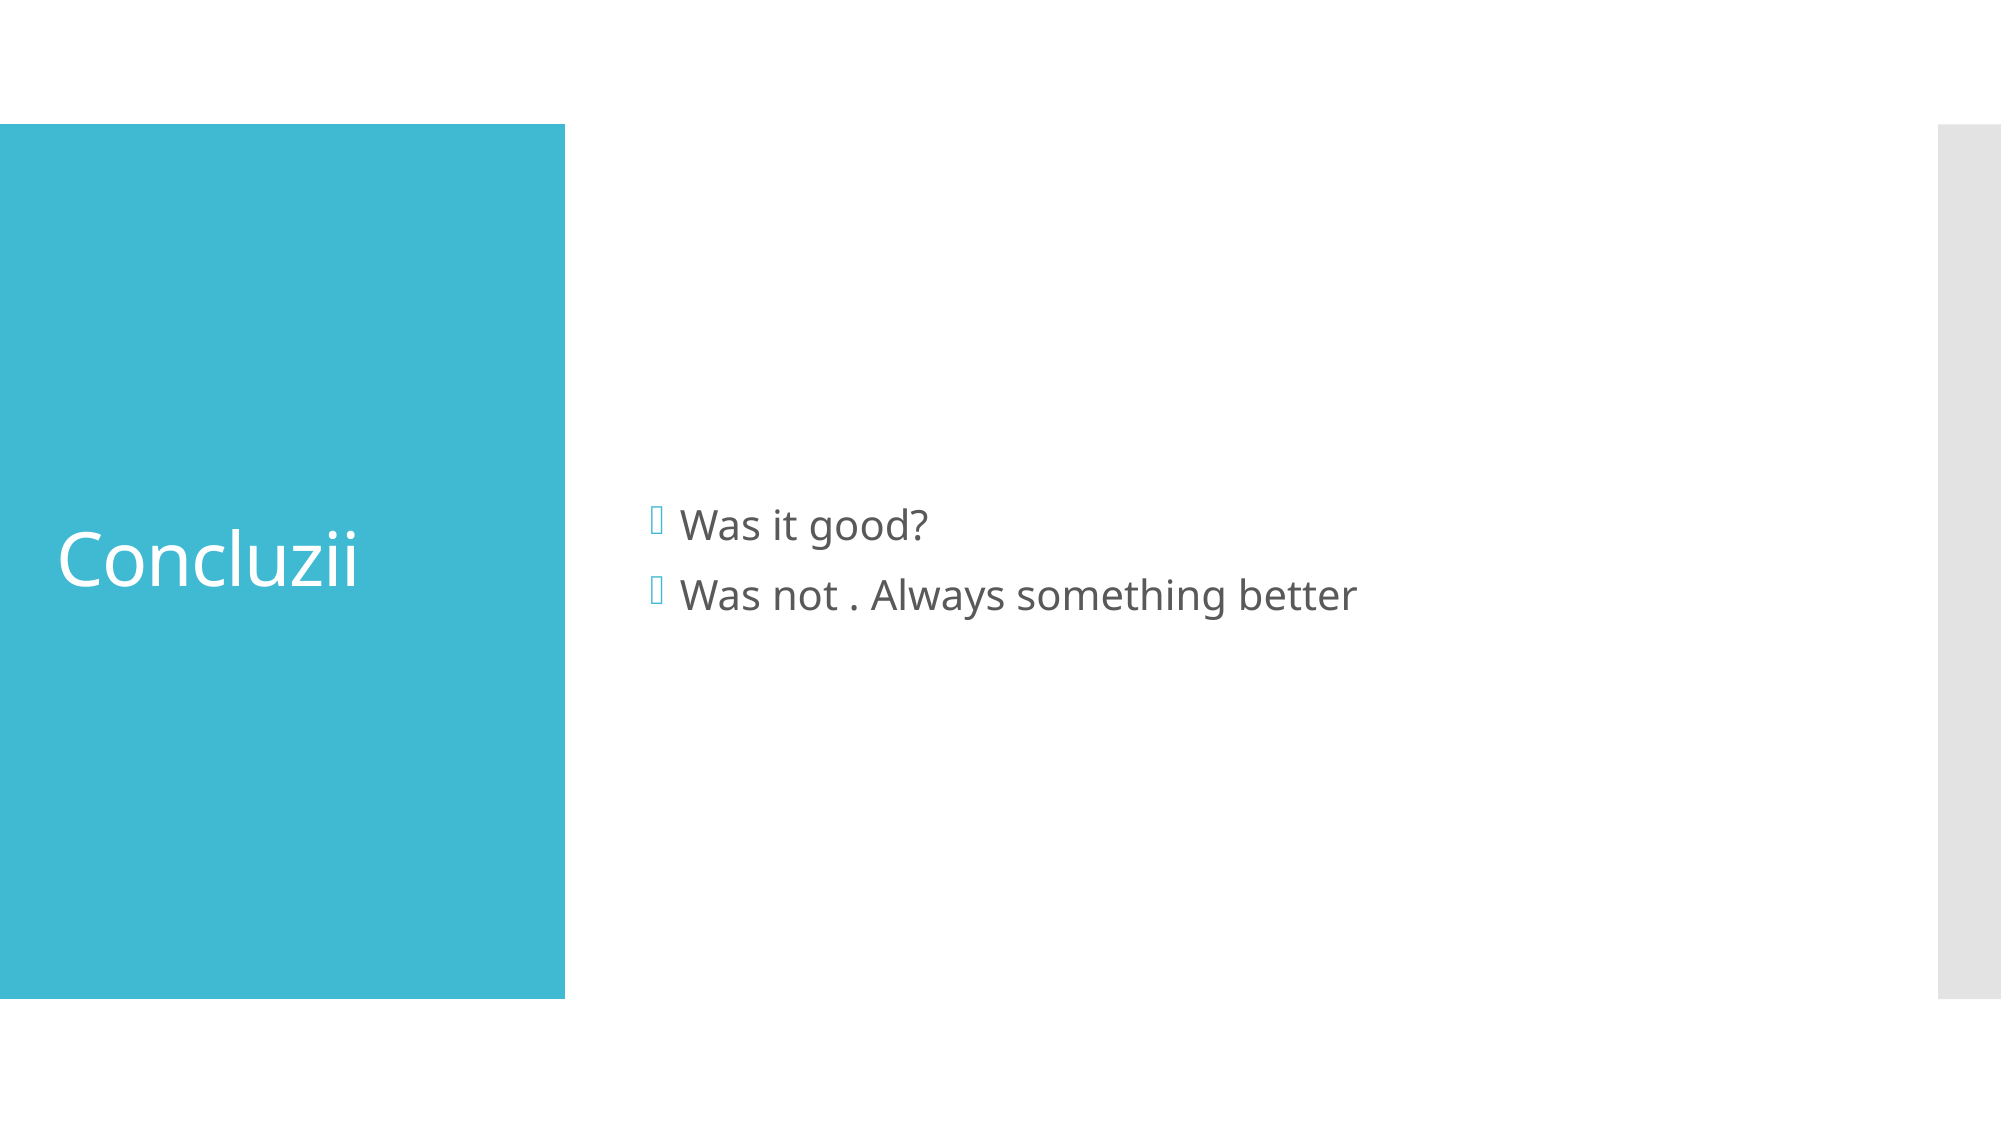

Was it good?
Was not . Always something better
# Concluzii